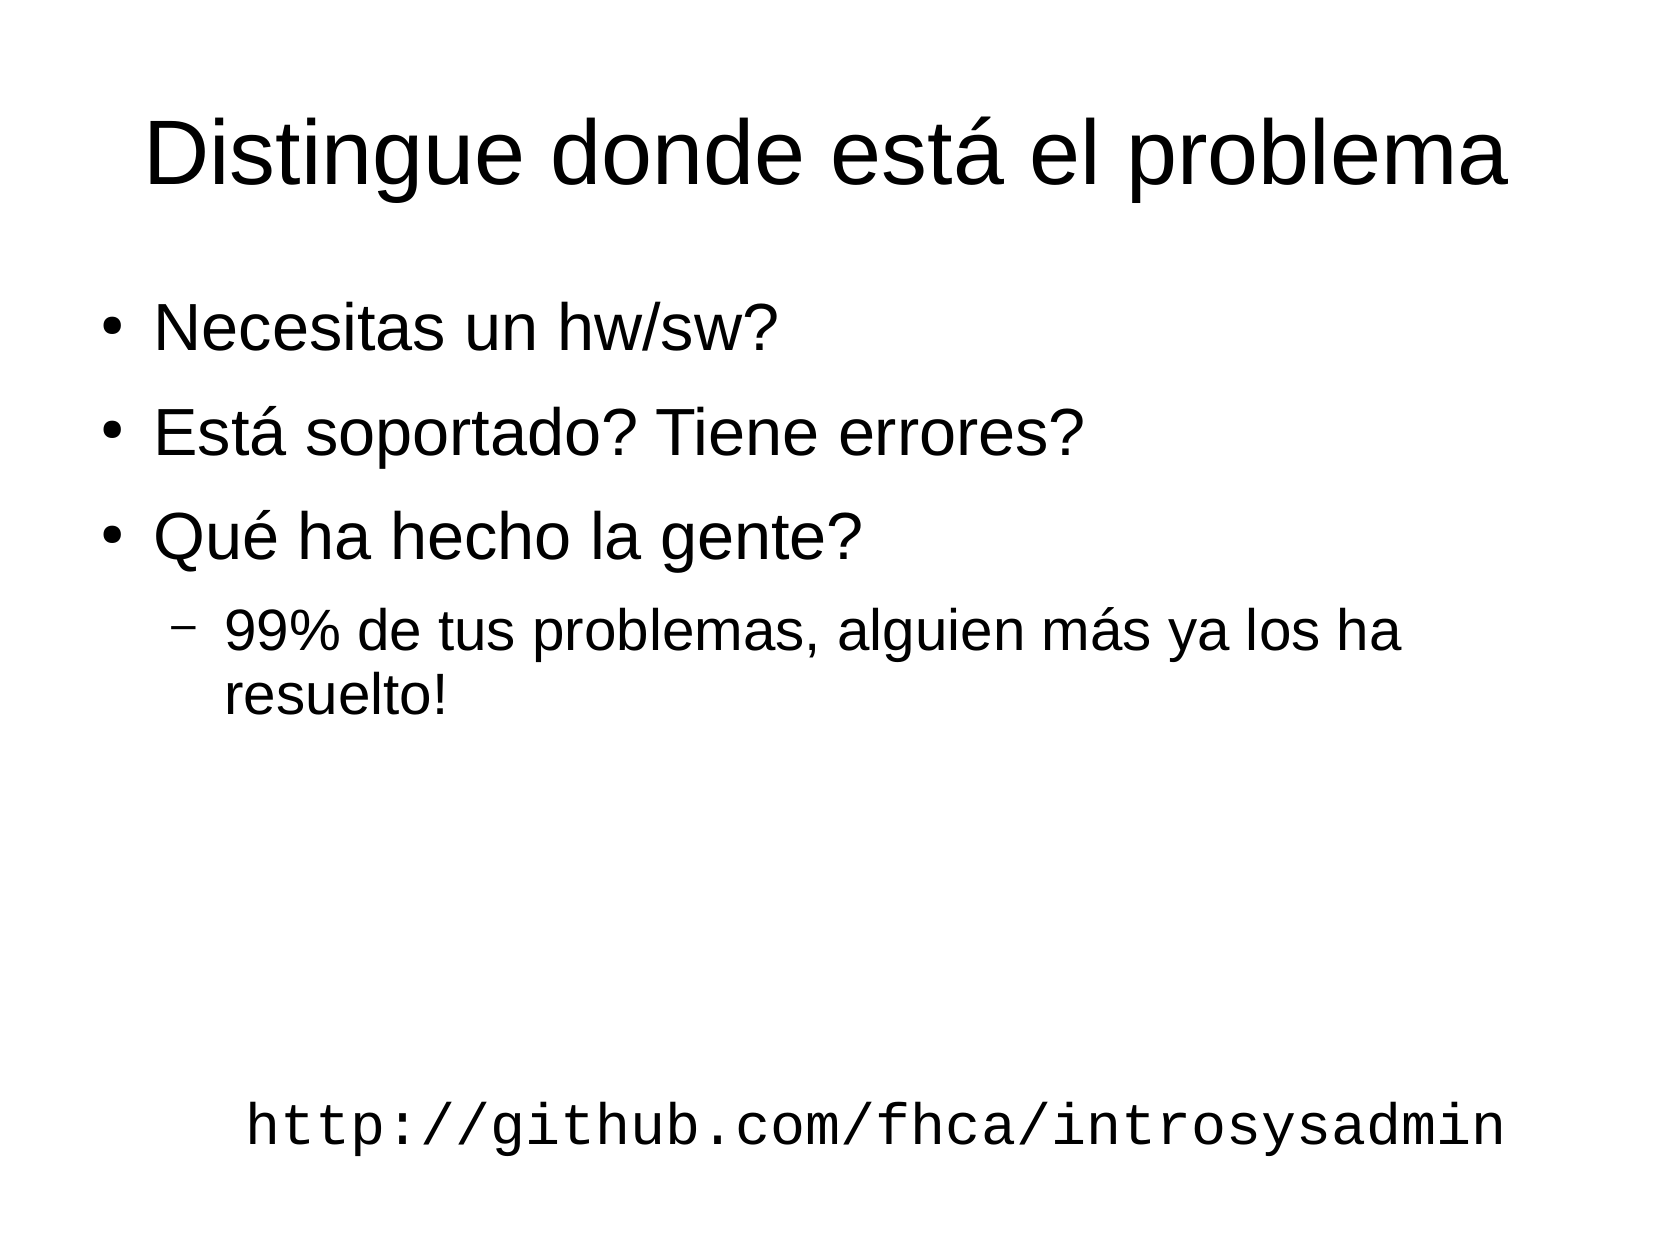

# Distingue donde está el problema
Necesitas un hw/sw?
Está soportado? Tiene errores?
Qué ha hecho la gente?
99% de tus problemas, alguien más ya los ha resuelto!
 http://github.com/fhca/introsysadmin